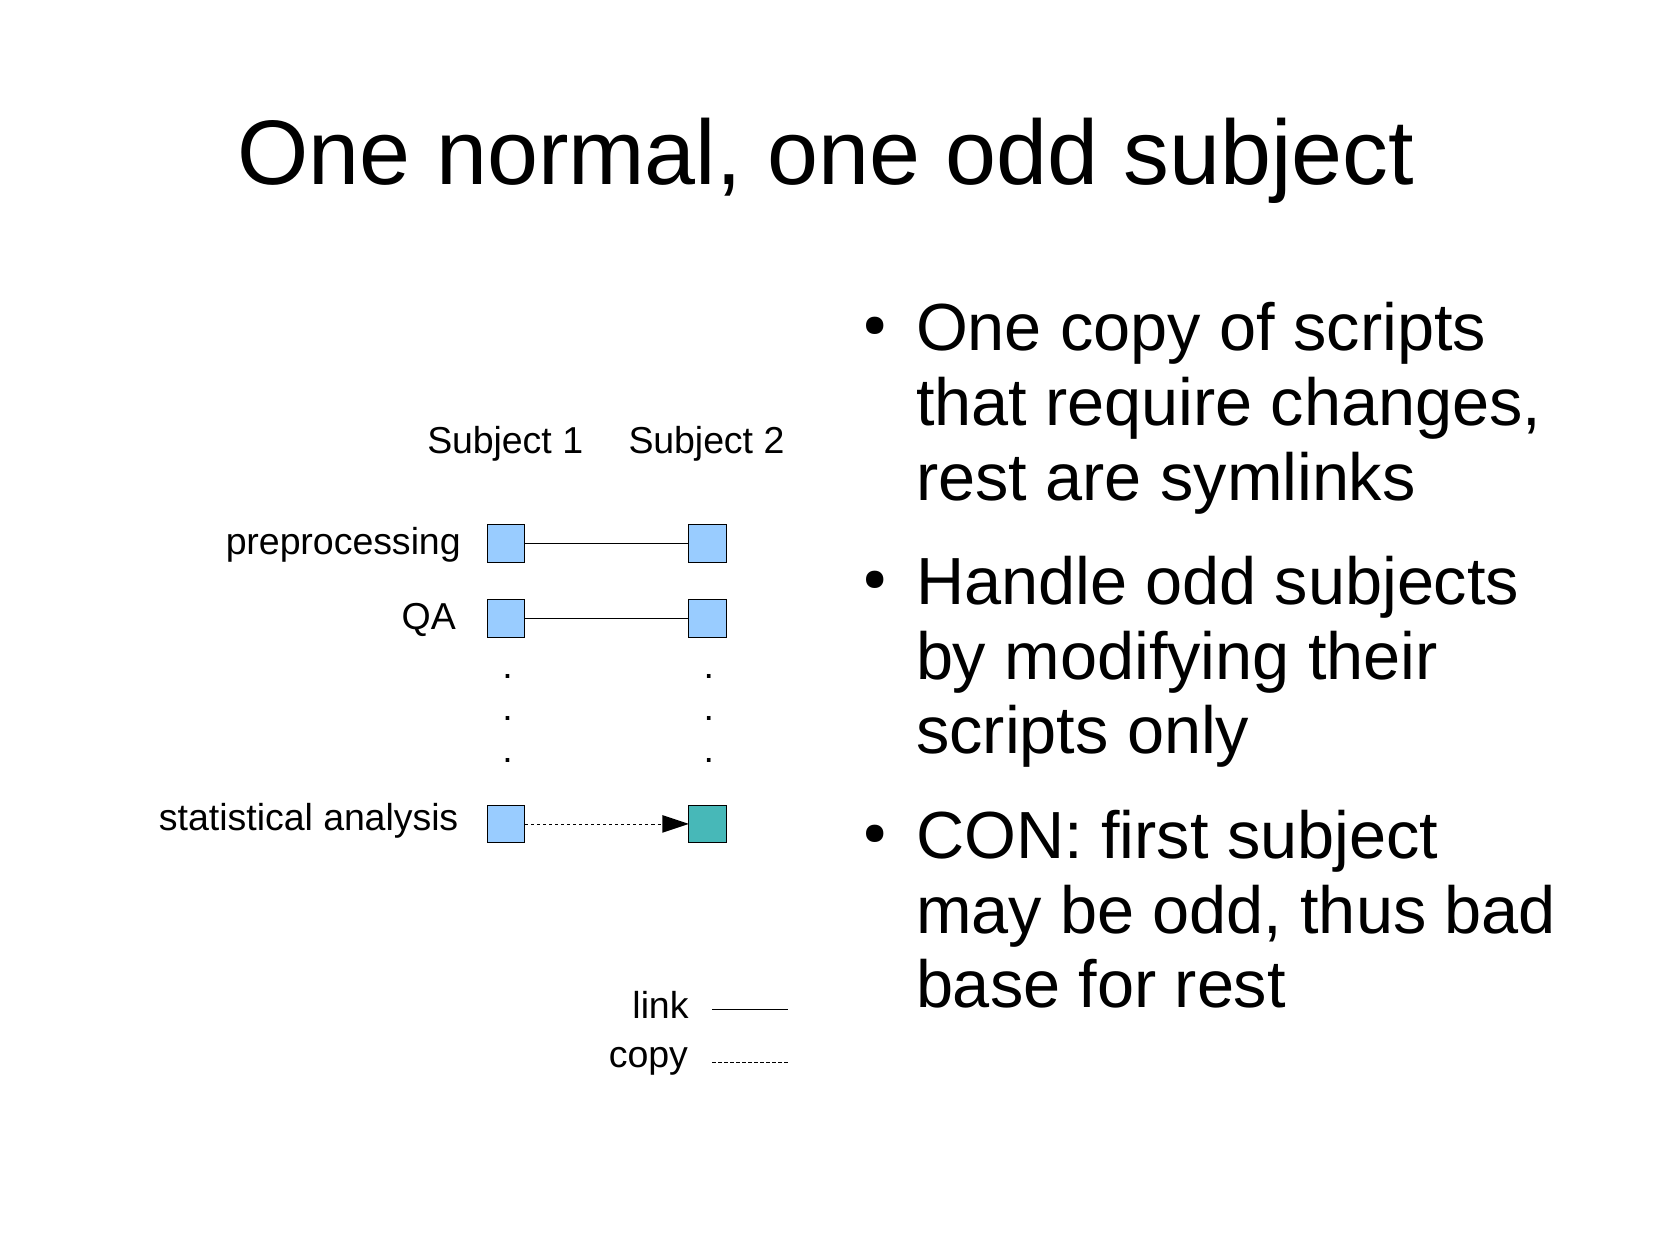

# One normal, one odd subject
One copy of scripts that require changes, rest are symlinks
Handle odd subjects by modifying their scripts only
CON: first subject may be odd, thus bad base for rest
Subject 1
Subject 2
preprocessing
QA
...
...
statistical analysis
link
copy